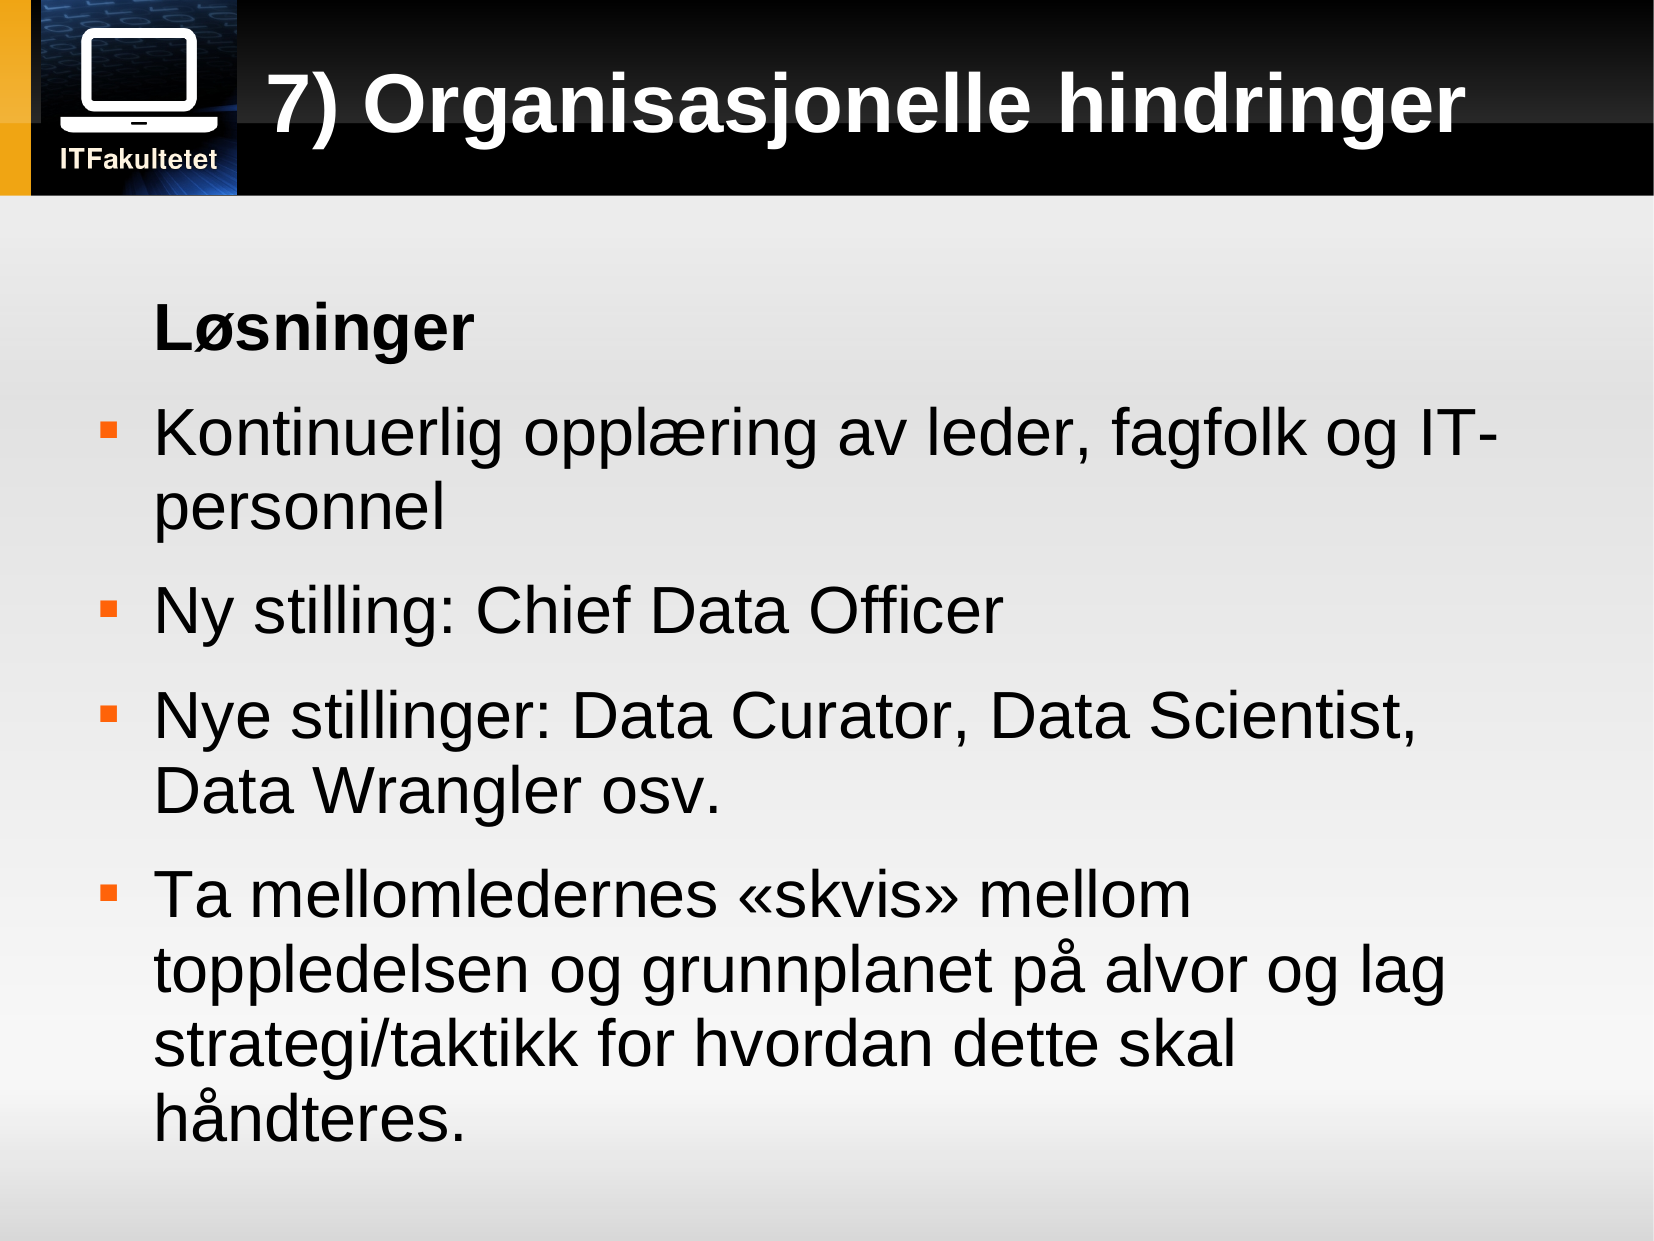

# 7) Organisasjonelle hindringer
Løsninger
Kontinuerlig opplæring av leder, fagfolk og IT-personnel
Ny stilling: Chief Data Officer
Nye stillinger: Data Curator, Data Scientist, Data Wrangler osv.
Ta mellomledernes «skvis» mellom toppledelsen og grunnplanet på alvor og lag strategi/taktikk for hvordan dette skal håndteres.